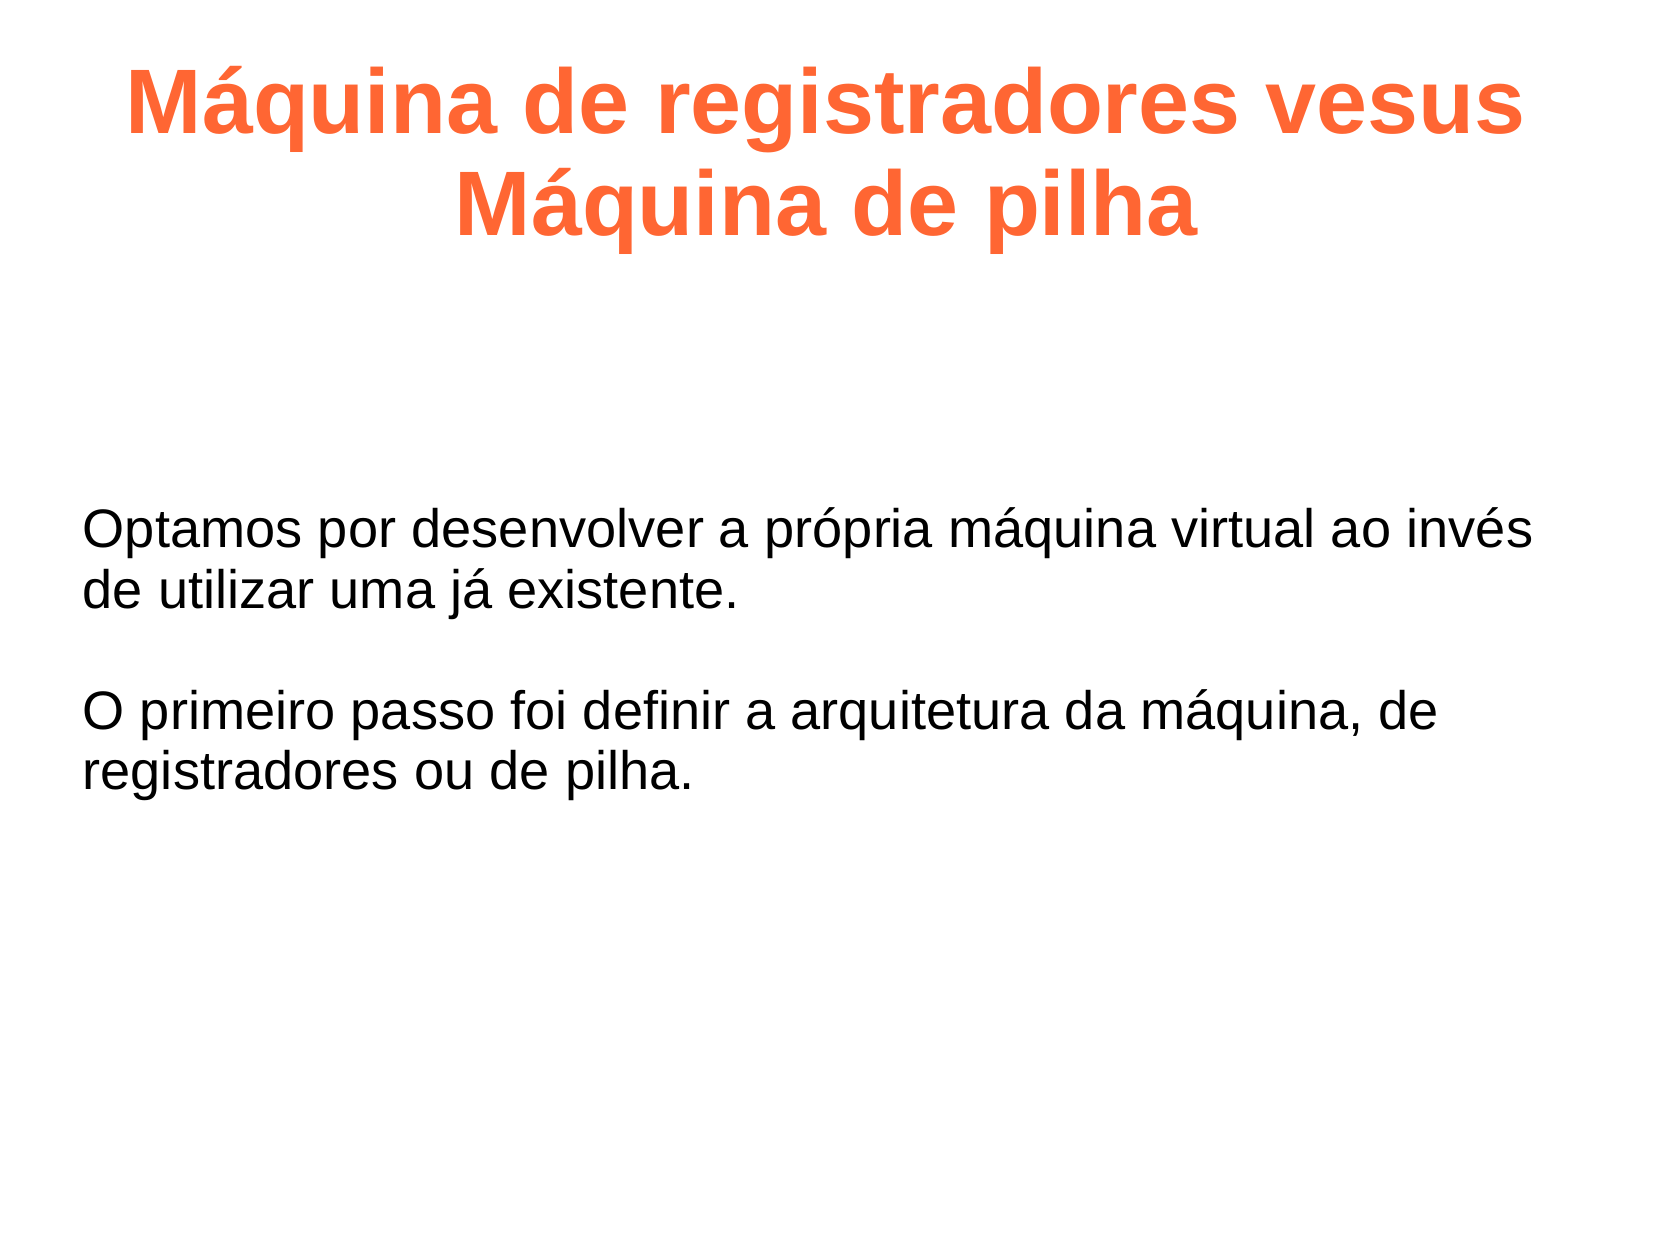

# Máquina de registradores vesus Máquina de pilha
Optamos por desenvolver a própria máquina virtual ao invés de utilizar uma já existente.
O primeiro passo foi definir a arquitetura da máquina, de registradores ou de pilha.